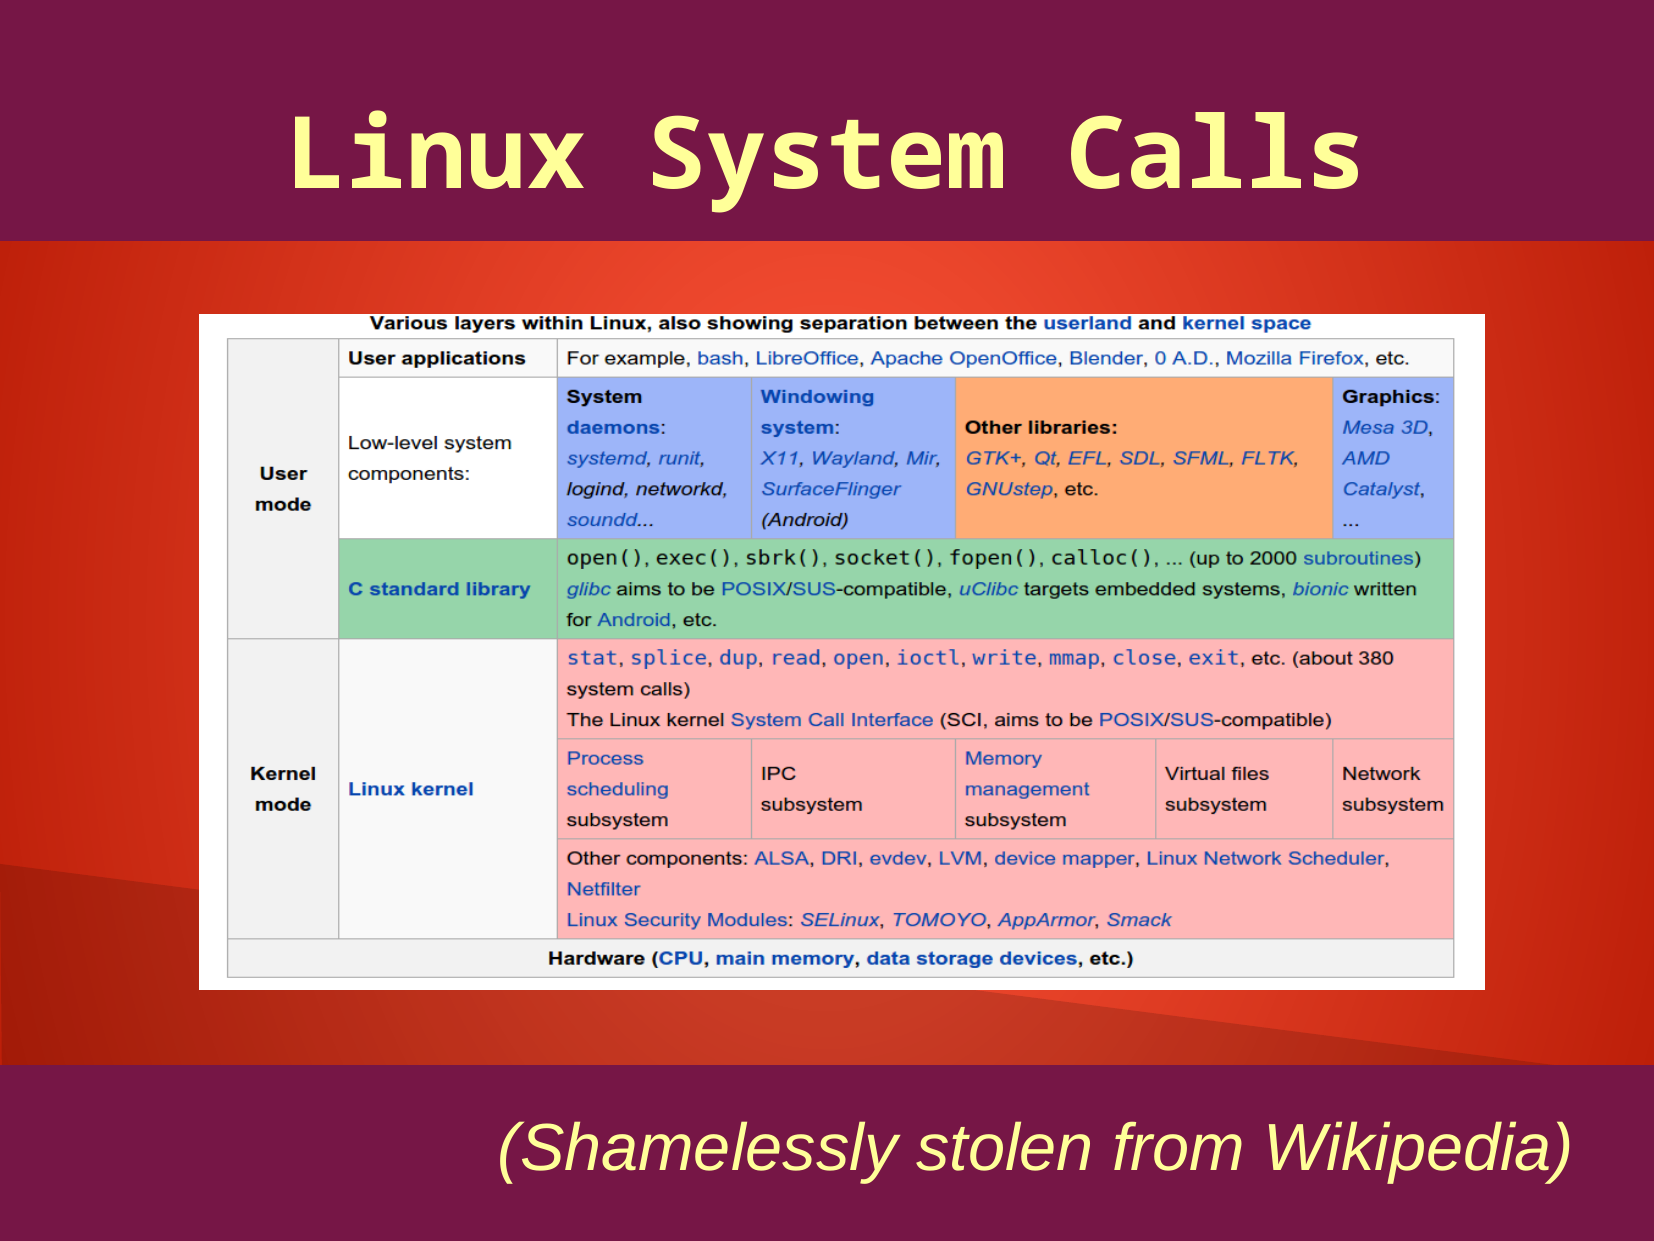

# Linux System Calls
(Shamelessly stolen from Wikipedia)